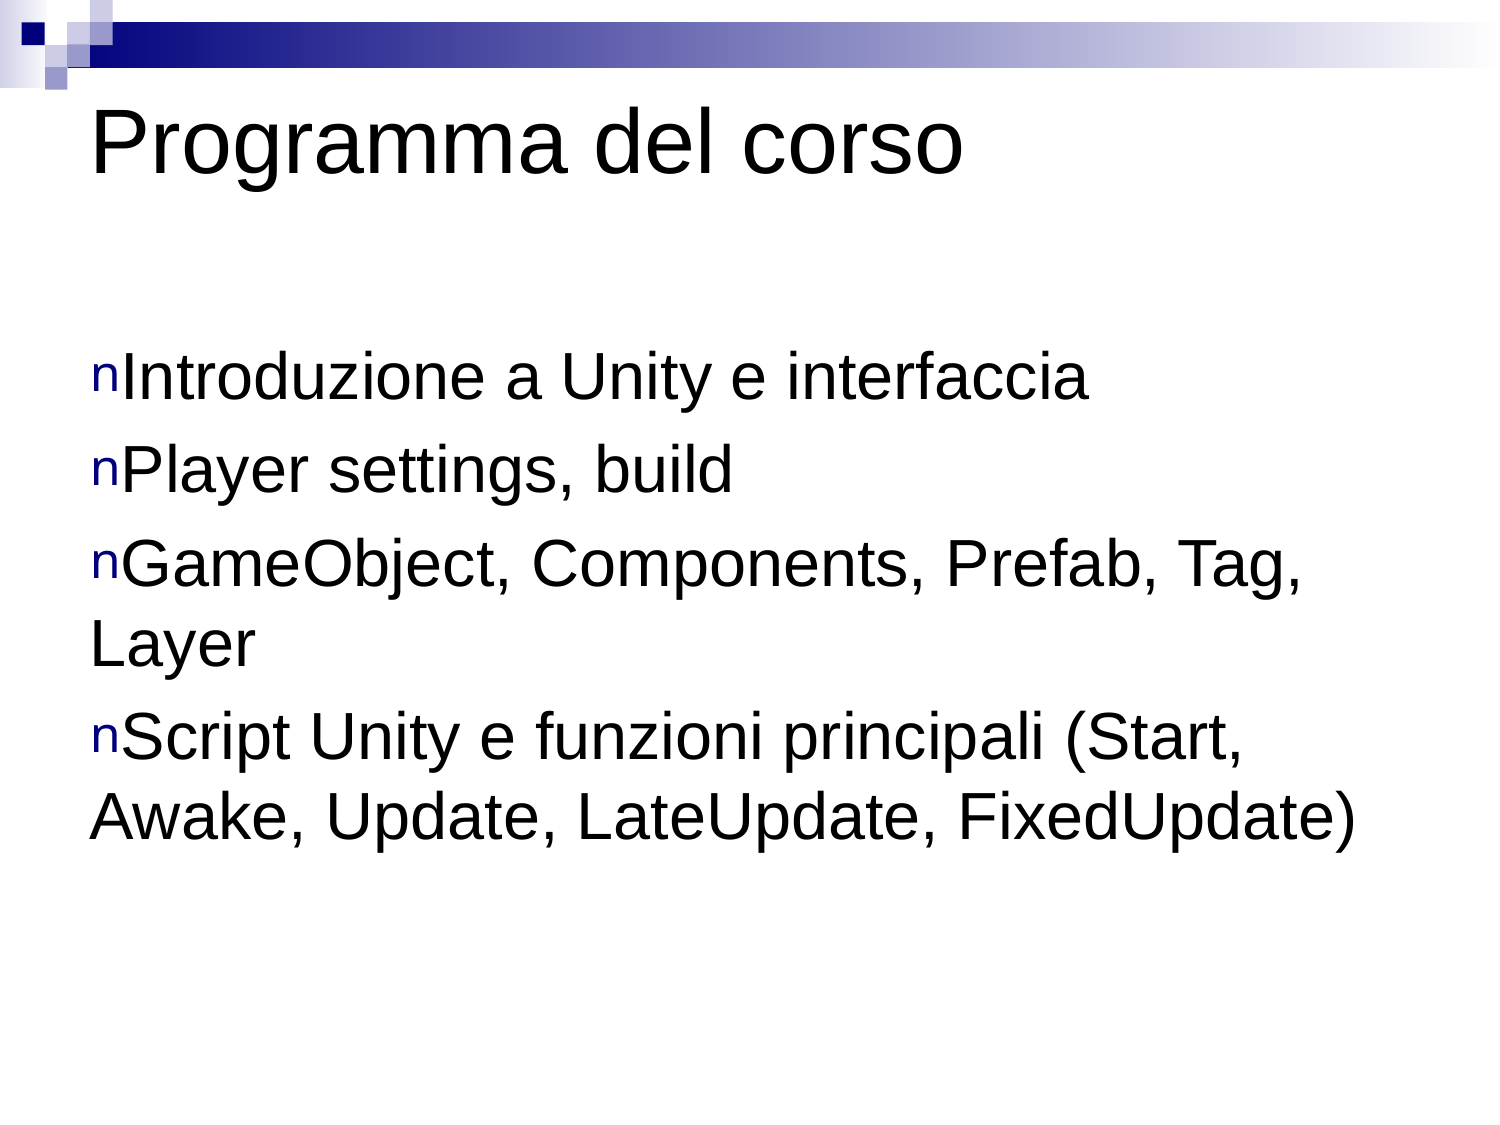

# Programma del corso
Introduzione a Unity e interfaccia
Player settings, build
GameObject, Components, Prefab, Tag, Layer
Script Unity e funzioni principali (Start, Awake, Update, LateUpdate, FixedUpdate)